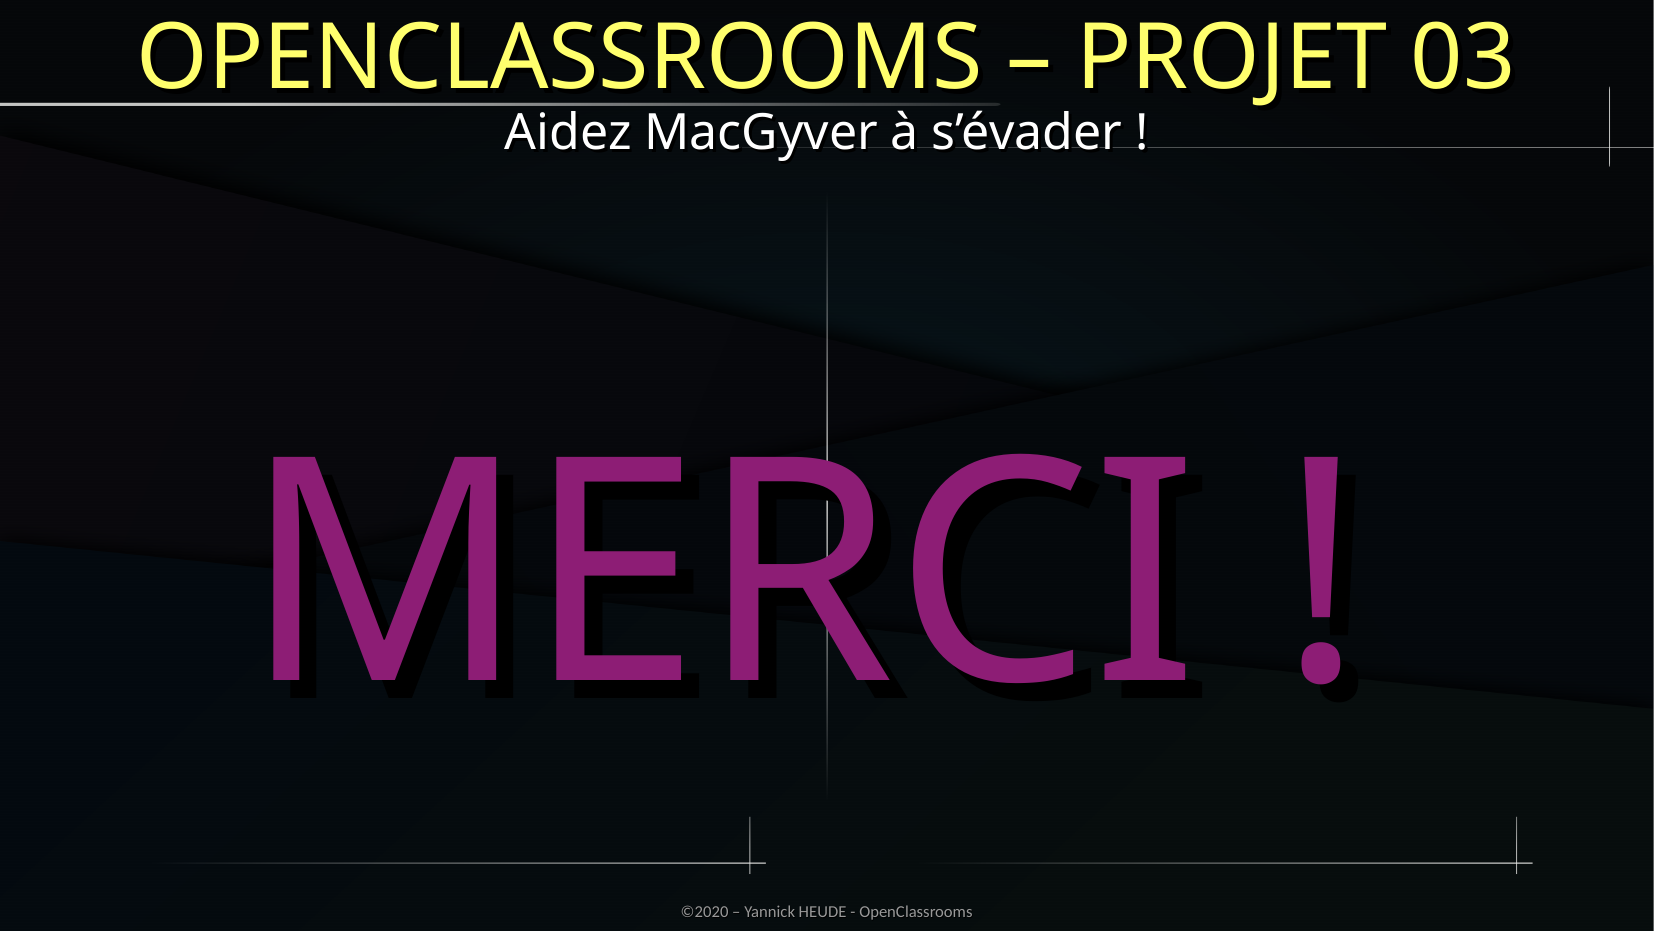

# OPENCLASSROOMS – PROJET 03
Aidez MacGyver à s’évader !
MERCI !
©2020 – Yannick HEUDE - OpenClassrooms